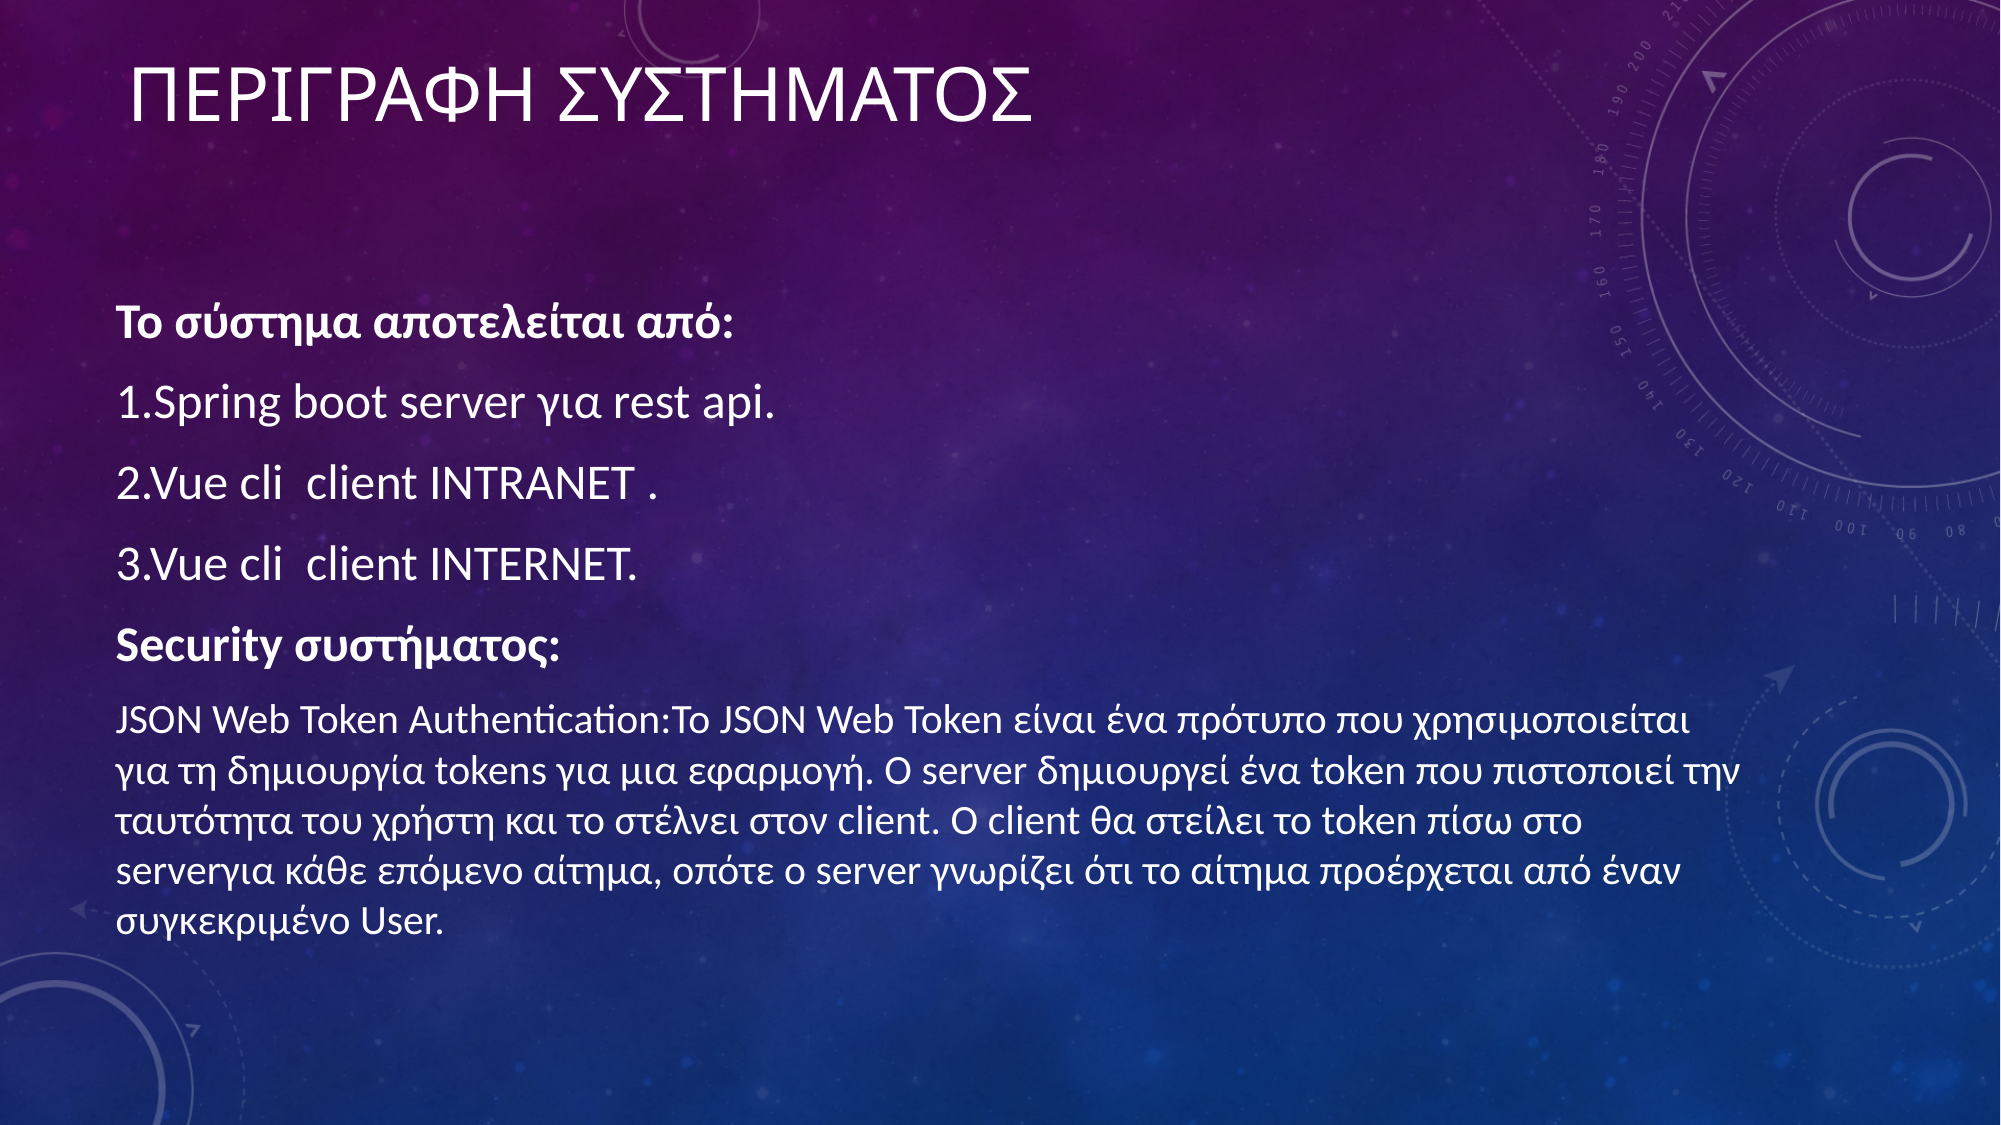

# Περιγραφη συστηματοσ
Το σύστημα αποτελείται από:
1.Spring boot server για rest api.
2.Vue cli  client INTRANET .
3.Vue cli  client INTERNET.
Security συστήματος:
JSON Web Token Authentication:Το JSON Web Token είναι ένα πρότυπο που χρησιμοποιείται για τη δημιουργία tokens για μια εφαρμογή. O server δημιουργεί ένα token που πιστοποιεί την ταυτότητα του χρήστη και το στέλνει στον client. Ο client θα στείλει το token πίσω στο serverγια κάθε επόμενο αίτημα, οπότε ο server γνωρίζει ότι το αίτημα προέρχεται από έναν συγκεκριμένο User.